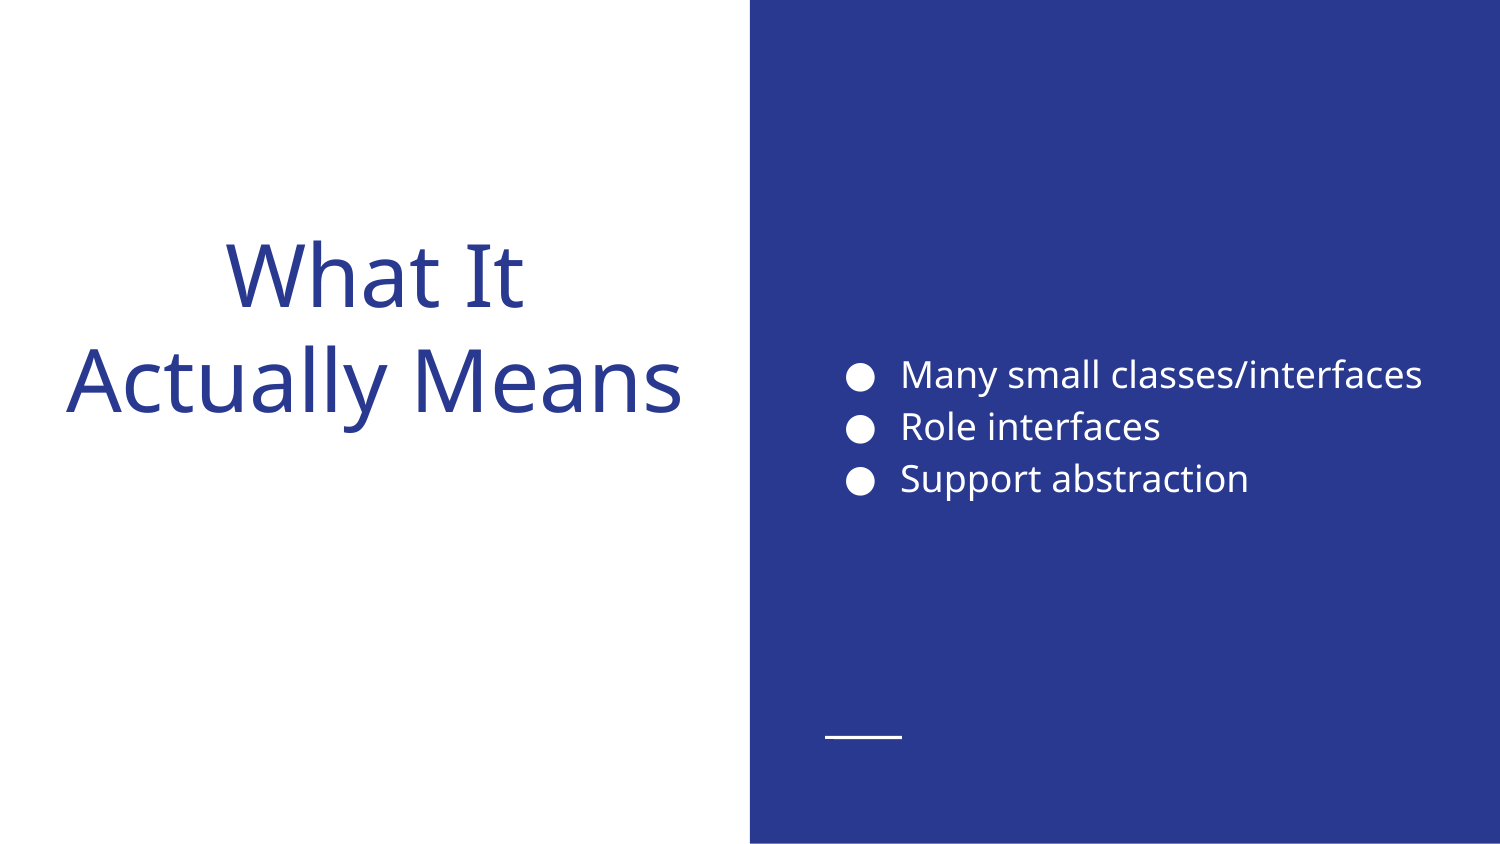

Many small classes/interfaces
Role interfaces
Support abstraction
# What It Actually Means